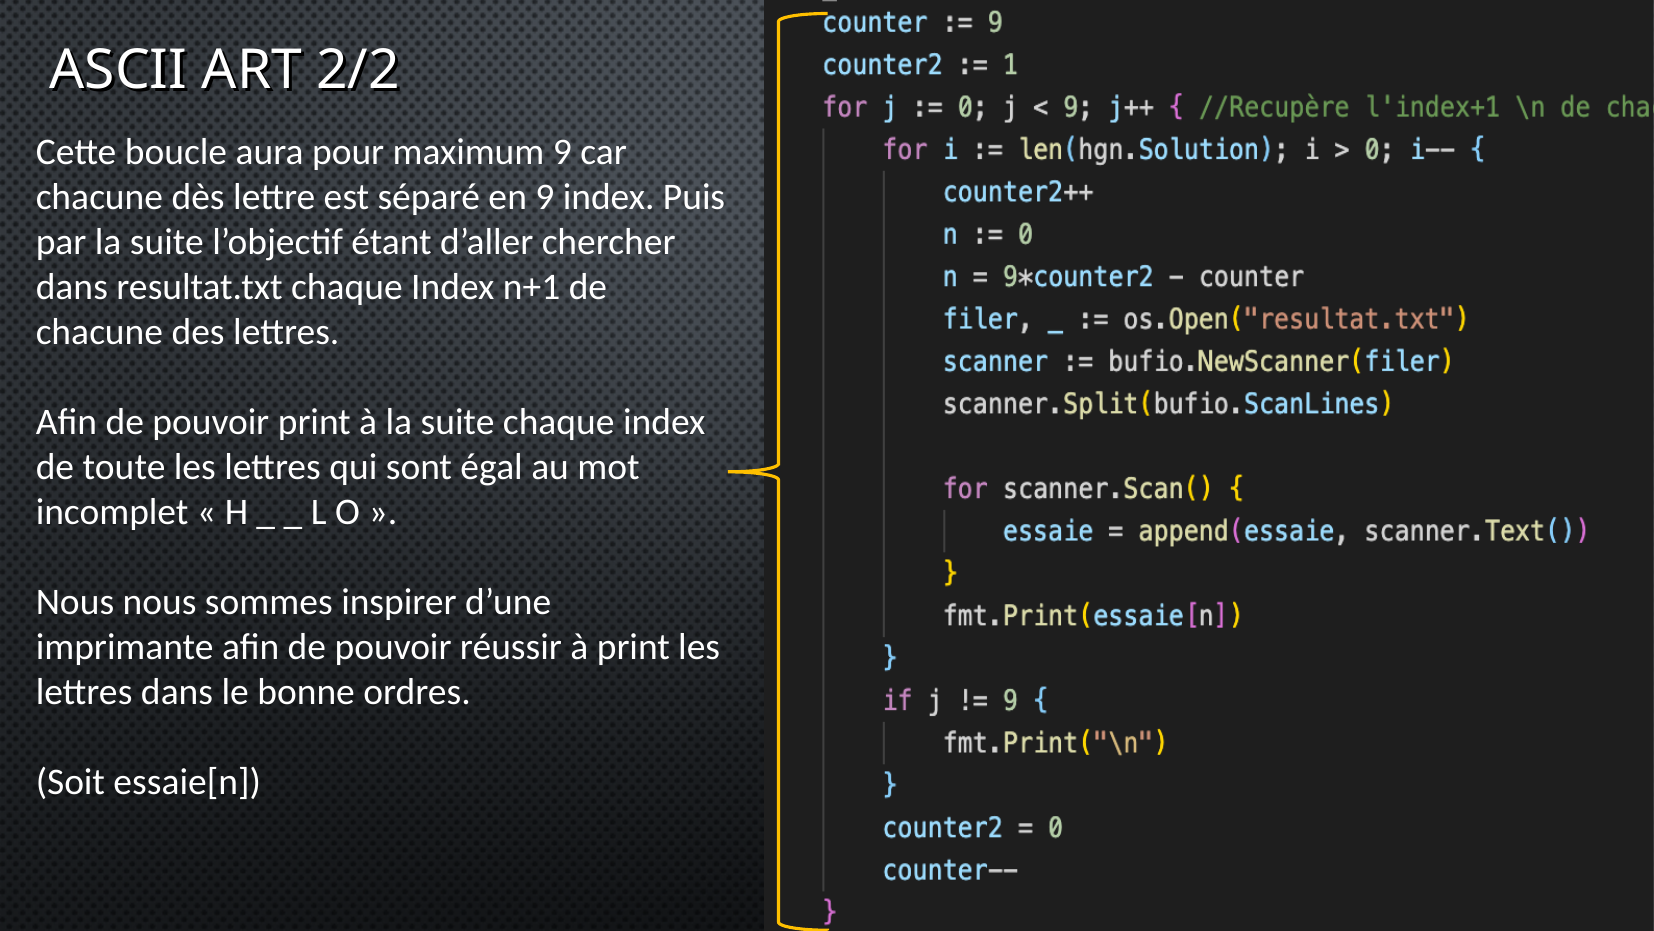

N
# Ascii Art 2/2
Cette boucle aura pour maximum 9 car chacune dès lettre est séparé en 9 index. Puis par la suite l’objectif étant d’aller chercher dans resultat.txt chaque Index n+1 de chacune des lettres.
Afin de pouvoir print à la suite chaque index de toute les lettres qui sont égal au mot incomplet « H _ _ L O ».
Nous nous sommes inspirer d’une imprimante afin de pouvoir réussir à print les lettres dans le bonne ordres.
(Soit essaie[n])
Prend les caractères ligne par
ligne et les print